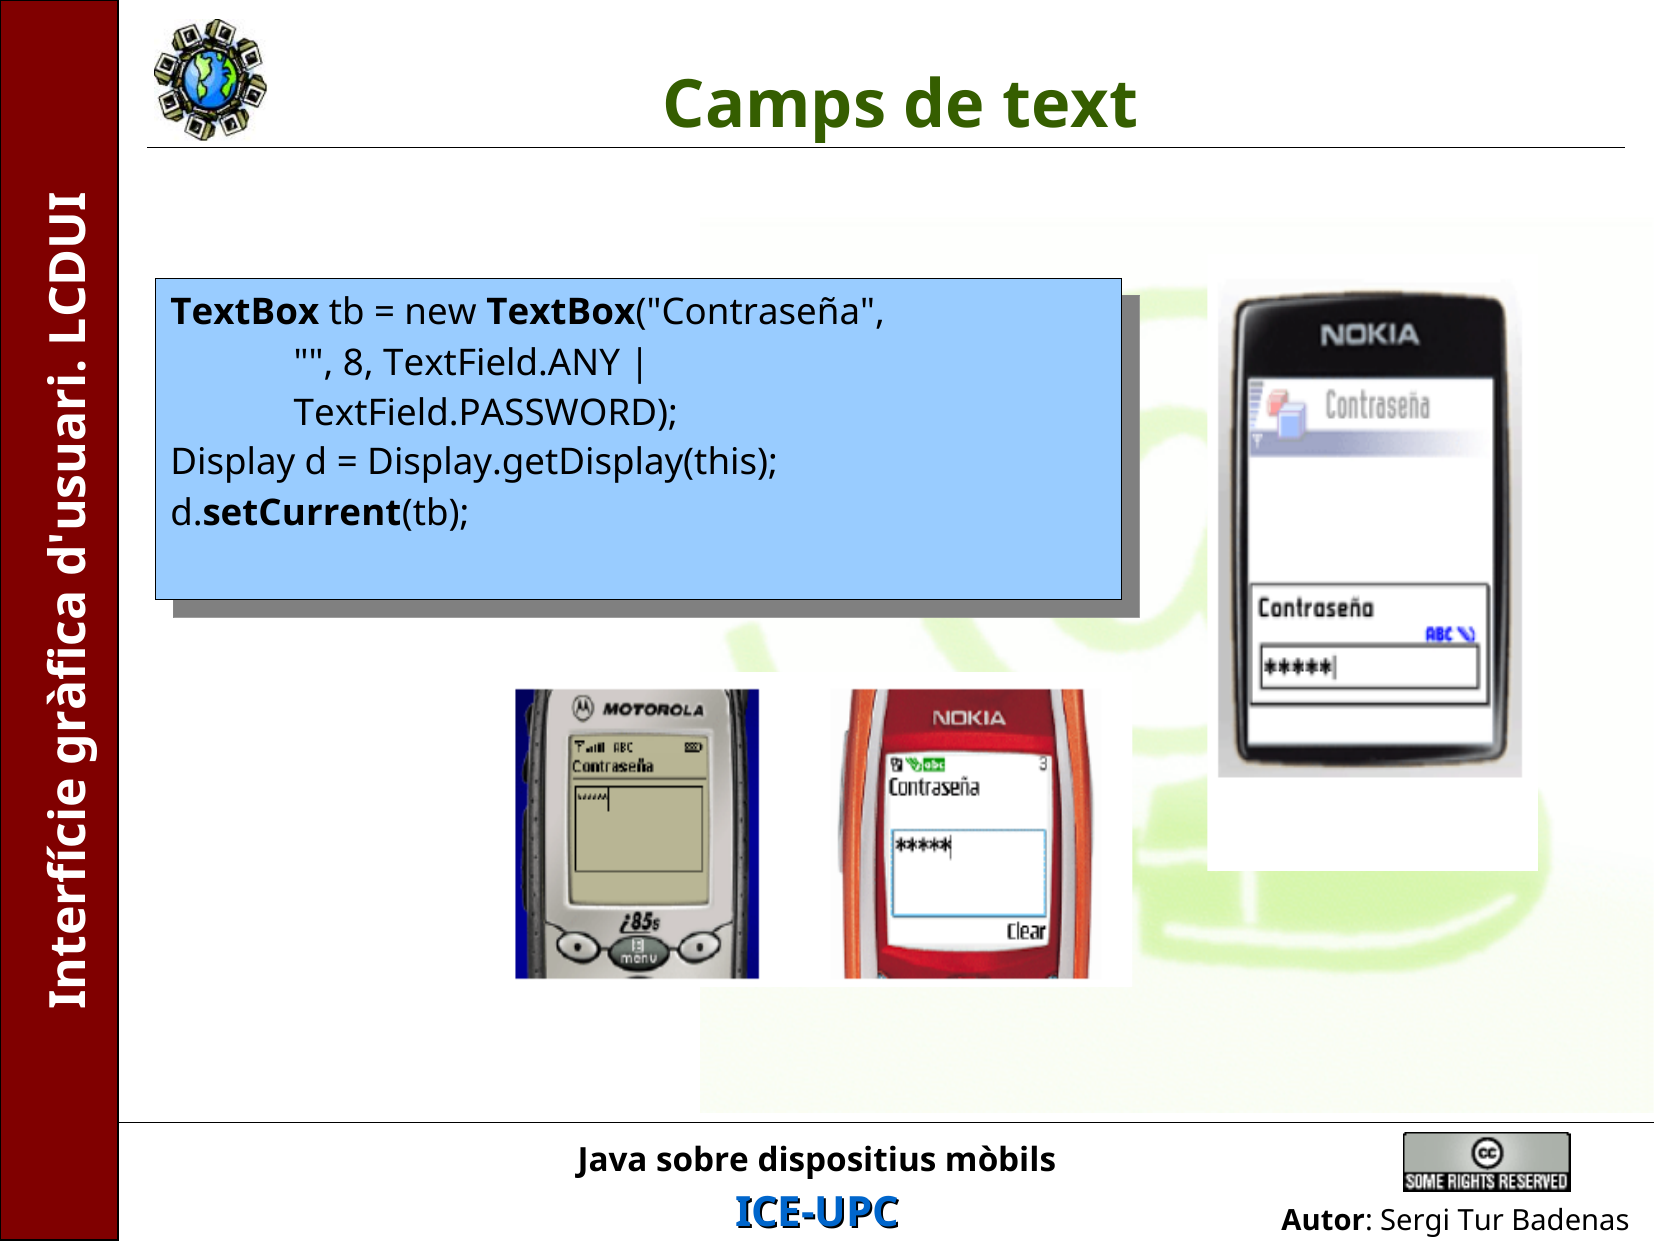

# Camps de text
TextBox tb = new TextBox("Contraseña",
 "", 8, TextField.ANY |
 TextField.PASSWORD);
Display d = Display.getDisplay(this);
d.setCurrent(tb);